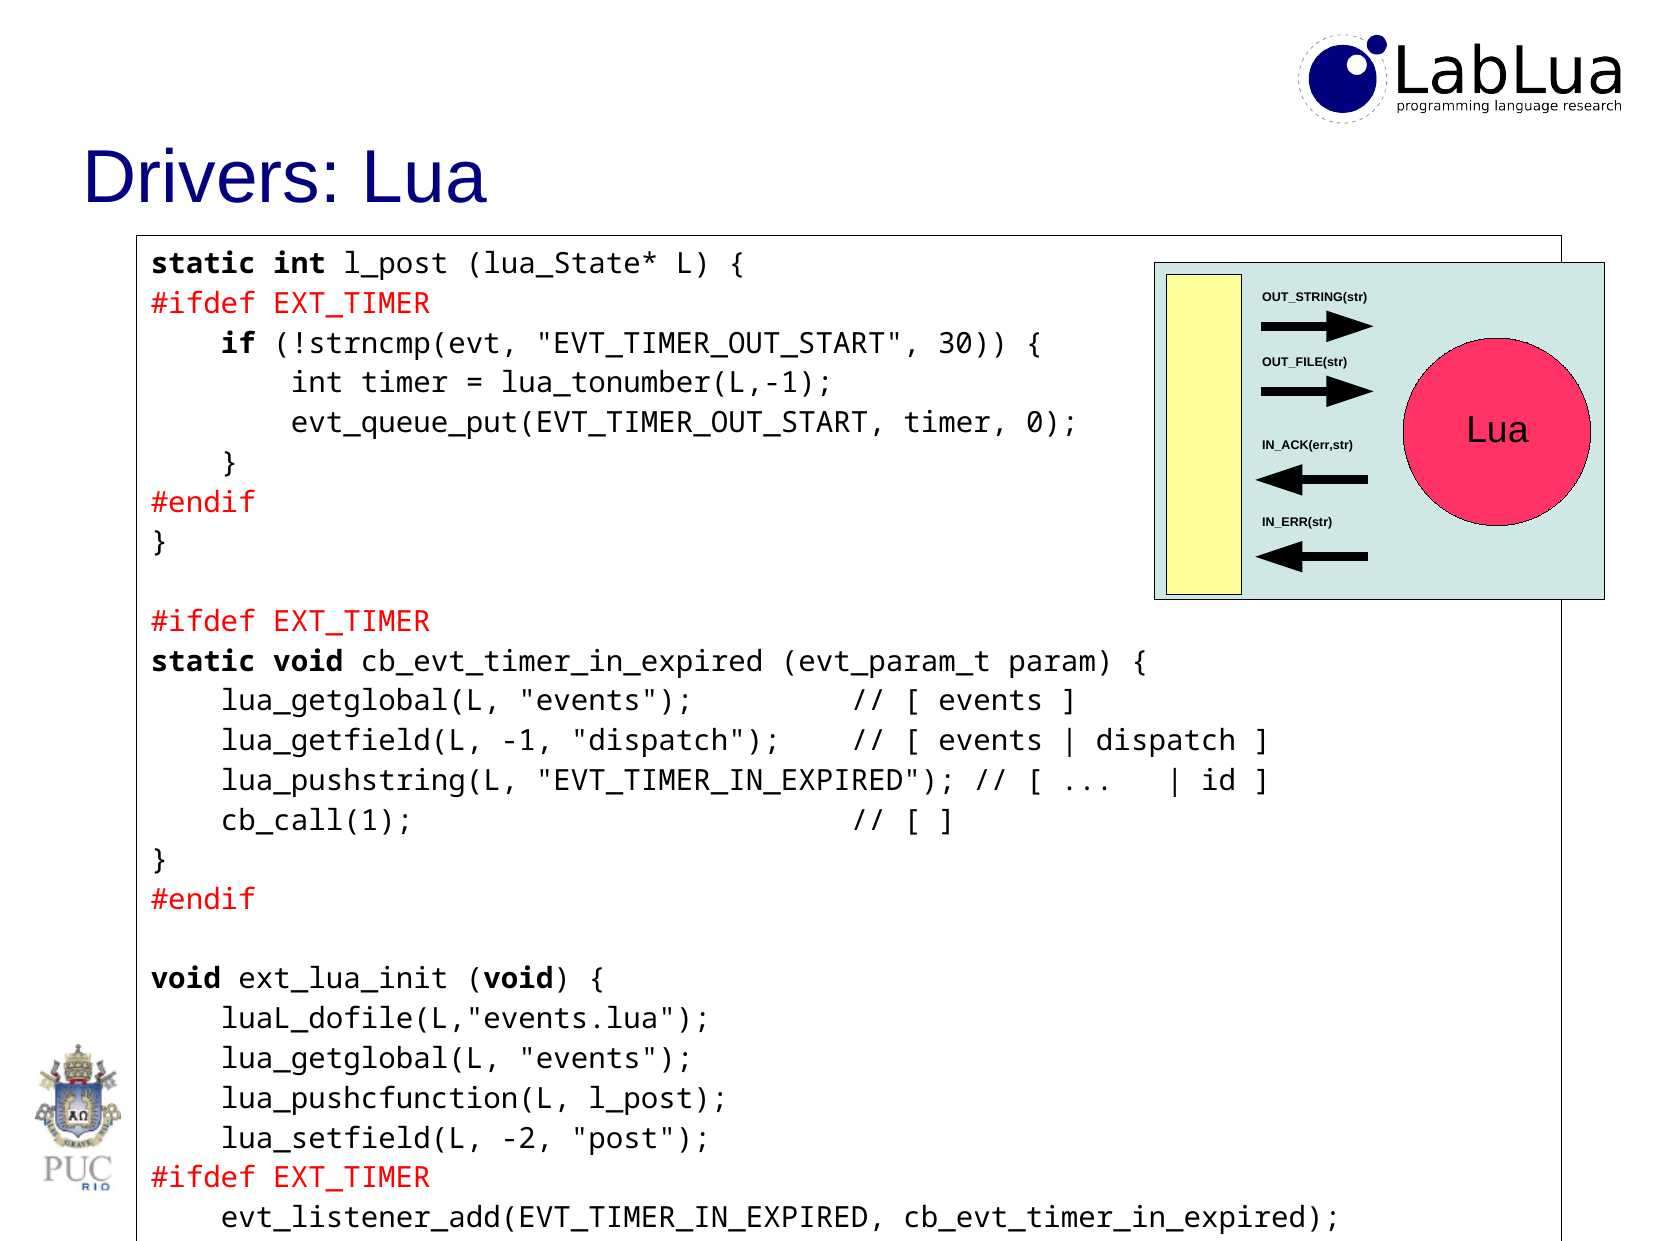

# Drivers: Lua
static int l_post (lua_State* L) {
#ifdef EXT_TIMER
 if (!strncmp(evt, "EVT_TIMER_OUT_START", 30)) {
 int timer = lua_tonumber(L,-1);
 evt_queue_put(EVT_TIMER_OUT_START, timer, 0);
 }
#endif
}
#ifdef EXT_TIMER
static void cb_evt_timer_in_expired (evt_param_t param) {
 lua_getglobal(L, "events"); // [ events ]
 lua_getfield(L, -1, "dispatch"); // [ events | dispatch ]
 lua_pushstring(L, "EVT_TIMER_IN_EXPIRED"); // [ ... | id ]
 cb_call(1); // [ ]
}
#endif
void ext_lua_init (void) {
 luaL_dofile(L,"events.lua");
 lua_getglobal(L, "events");
 lua_pushcfunction(L, l_post);
 lua_setfield(L, -2, "post");
#ifdef EXT_TIMER
 evt_listener_add(EVT_TIMER_IN_EXPIRED, cb_evt_timer_in_expired);
#endif
}
OUT_STRING(str)
OUT_FILE(str)
Lua
IN_ACK(err,str)
IN_ERR(str)